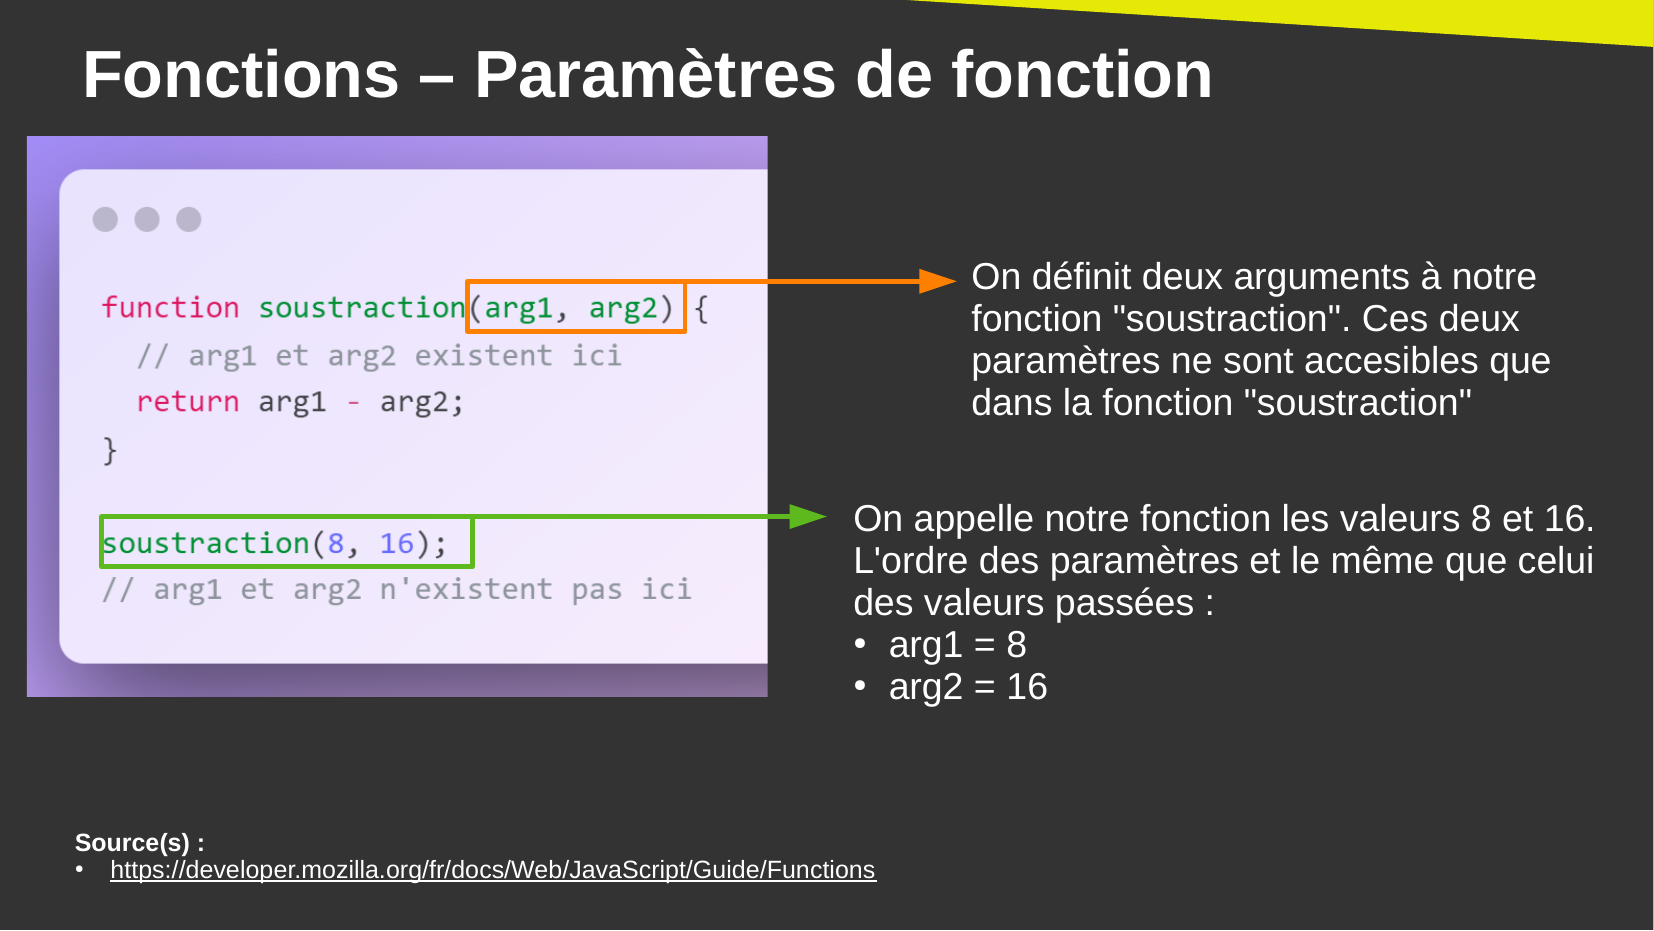

# Fonctions – Paramètres de fonction
On définit deux arguments à notre fonction "soustraction". Ces deux paramètres ne sont accesibles que dans la fonction "soustraction"
On appelle notre fonction les valeurs 8 et 16. L'ordre des paramètres et le même que celui des valeurs passées :
arg1 = 8
arg2 = 16
Source(s) :
https://developer.mozilla.org/fr/docs/Web/JavaScript/Guide/Functions